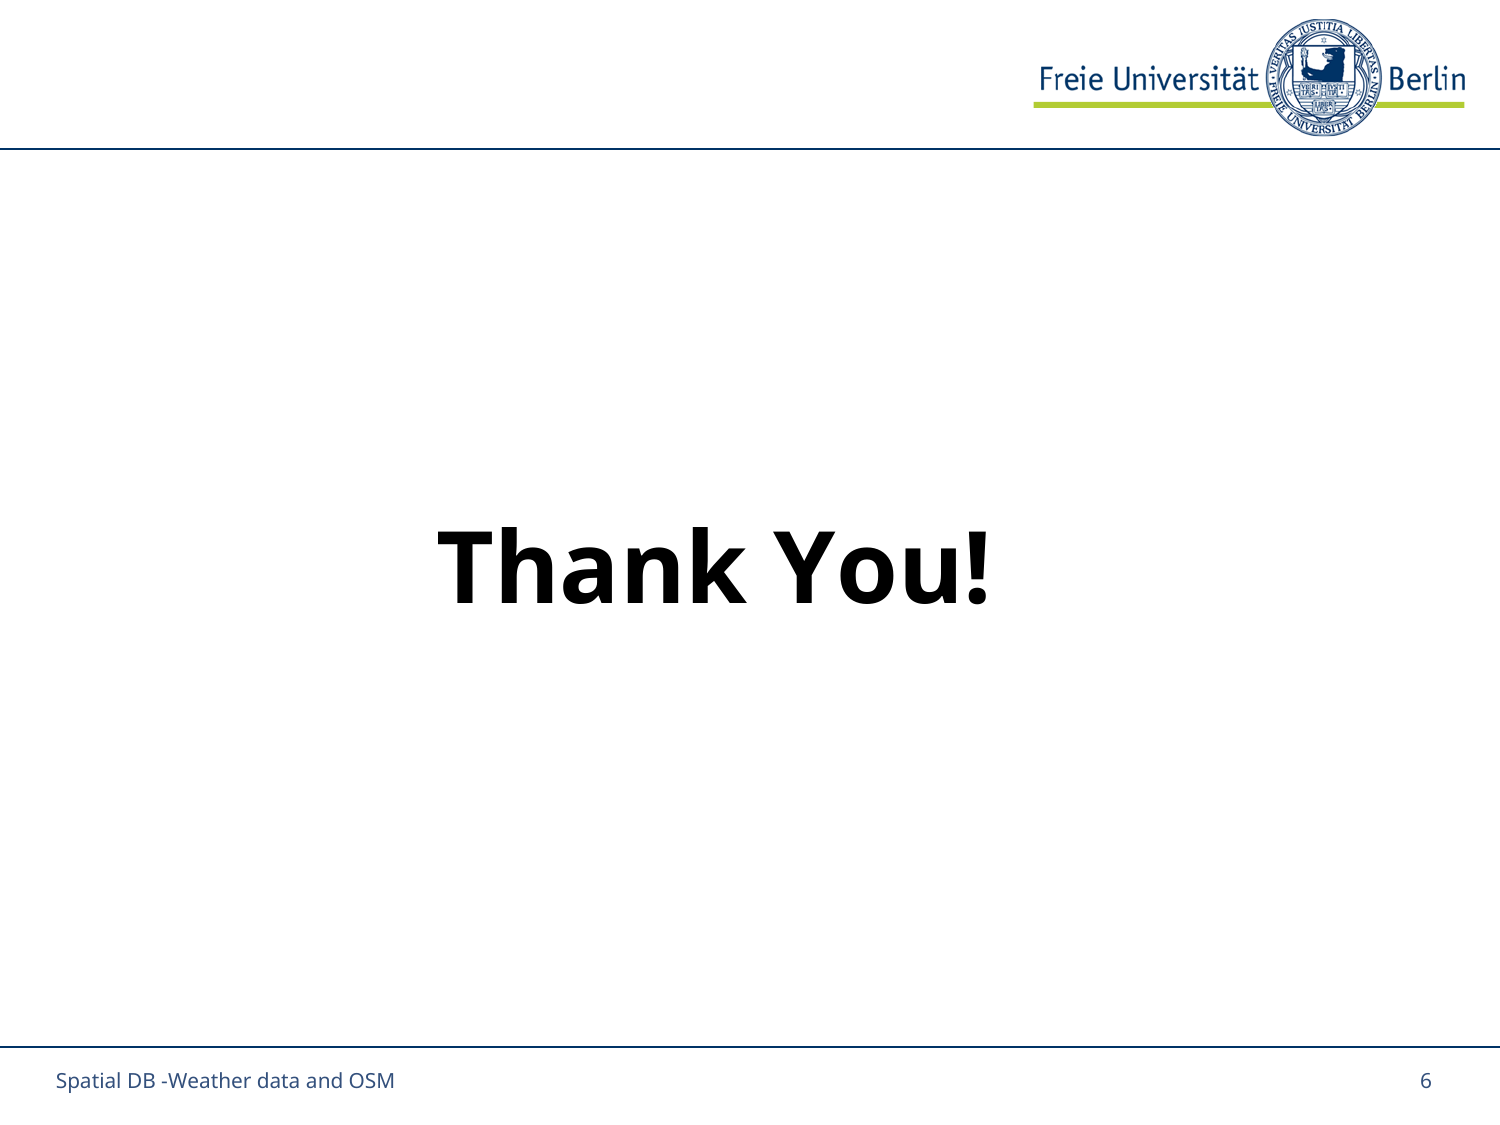

# Thank You!
Spatial DB -Weather data and OSM
6